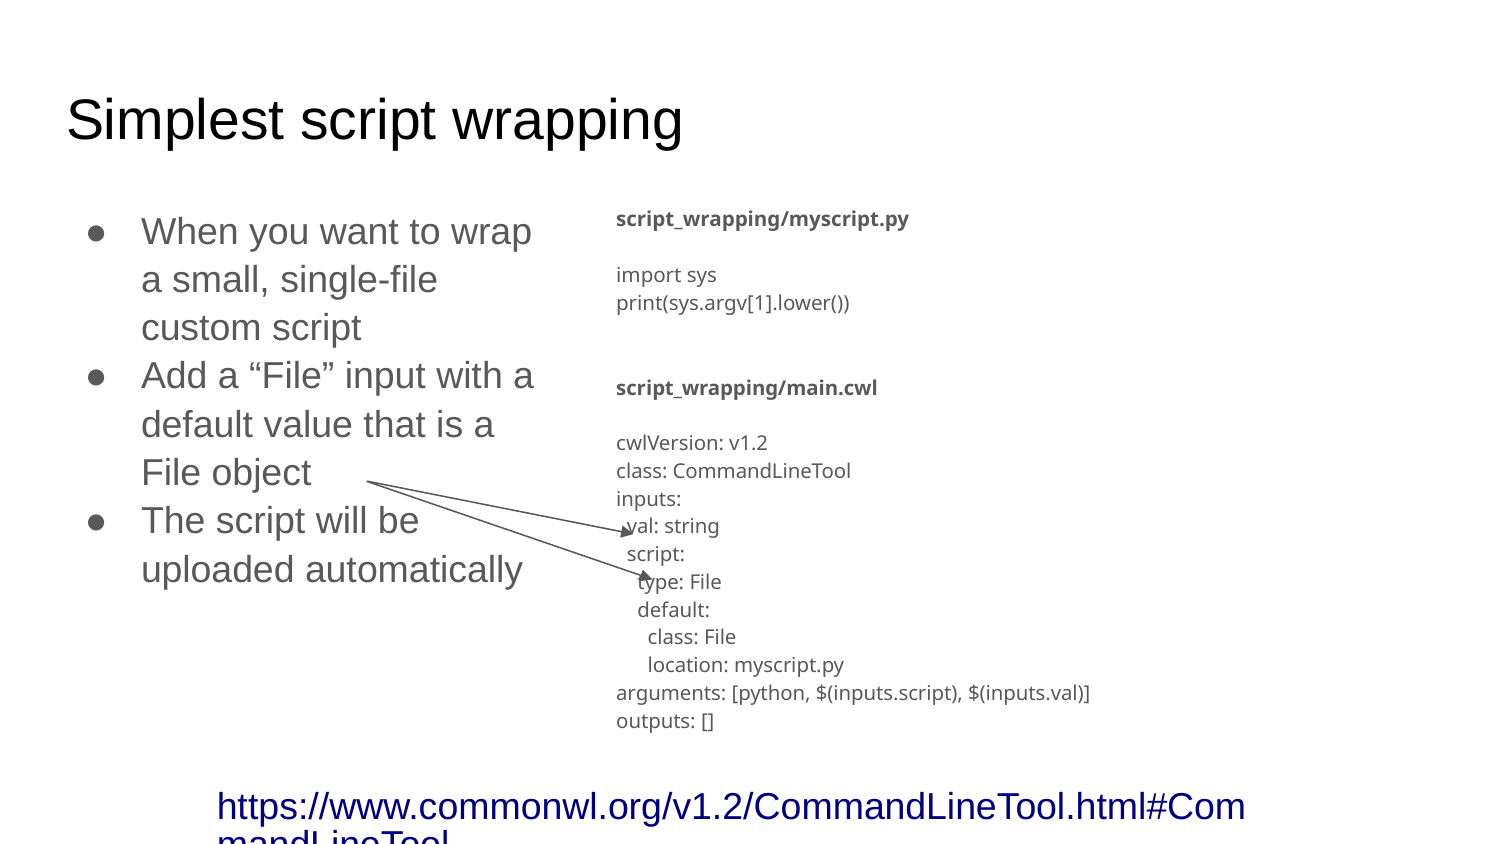

# Simplest script wrapping
When you want to wrap a small, single-file custom script
Add a “File” input with a default value that is a File object
The script will be uploaded automatically
script_wrapping/myscript.py
import sys
print(sys.argv[1].lower())
script_wrapping/main.cwl
cwlVersion: v1.2
class: CommandLineTool
inputs:
 val: string
 script:
 type: File
 default:
 class: File
 location: myscript.py
arguments: [python, $(inputs.script), $(inputs.val)]
outputs: []
https://www.commonwl.org/v1.2/CommandLineTool.html#CommandLineTool